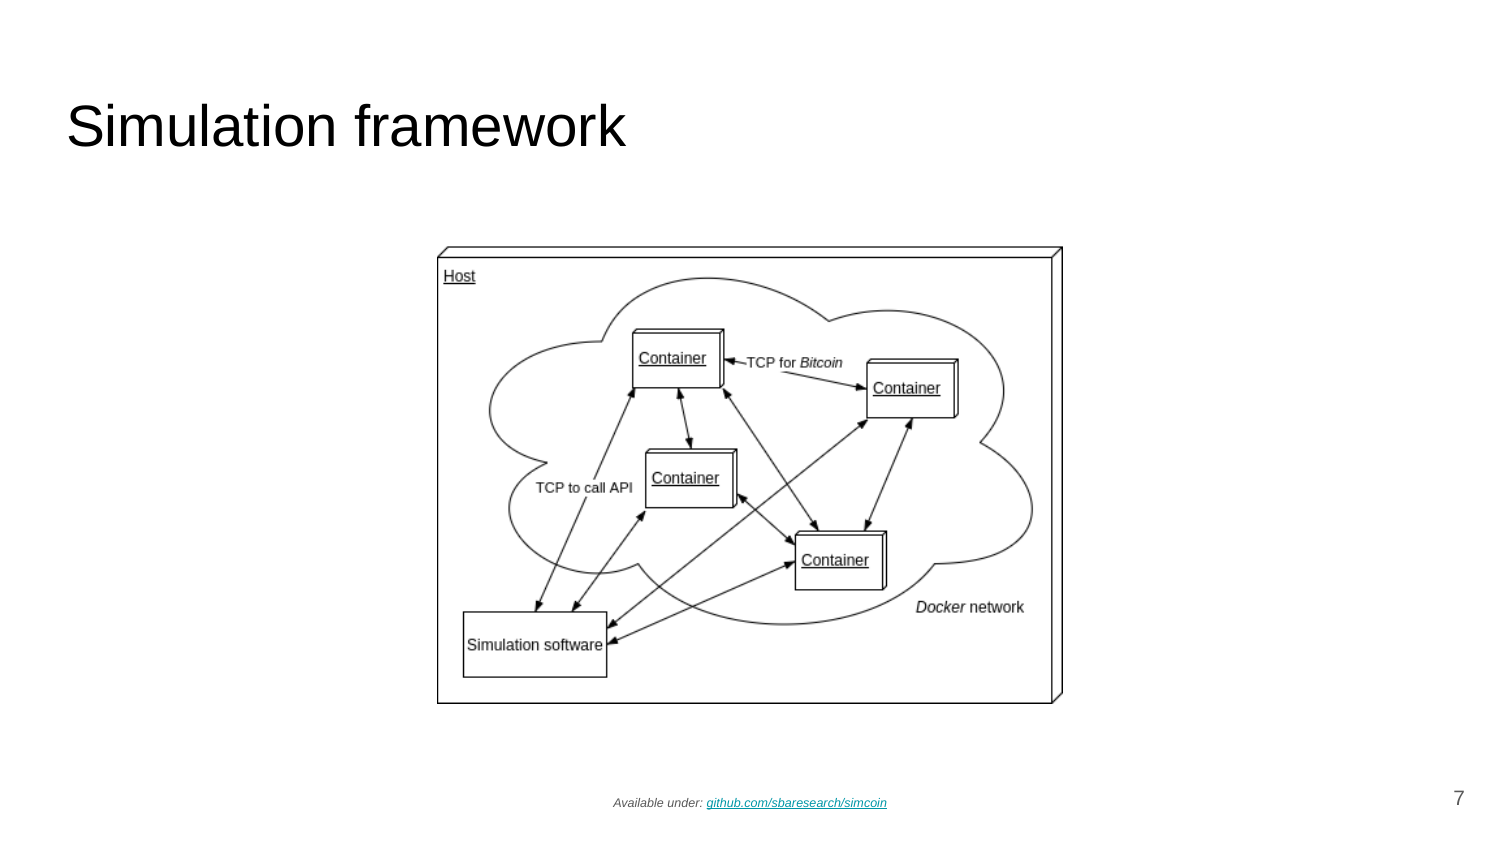

# Simulation framework
7
Available under: github.com/sbaresearch/simcoin